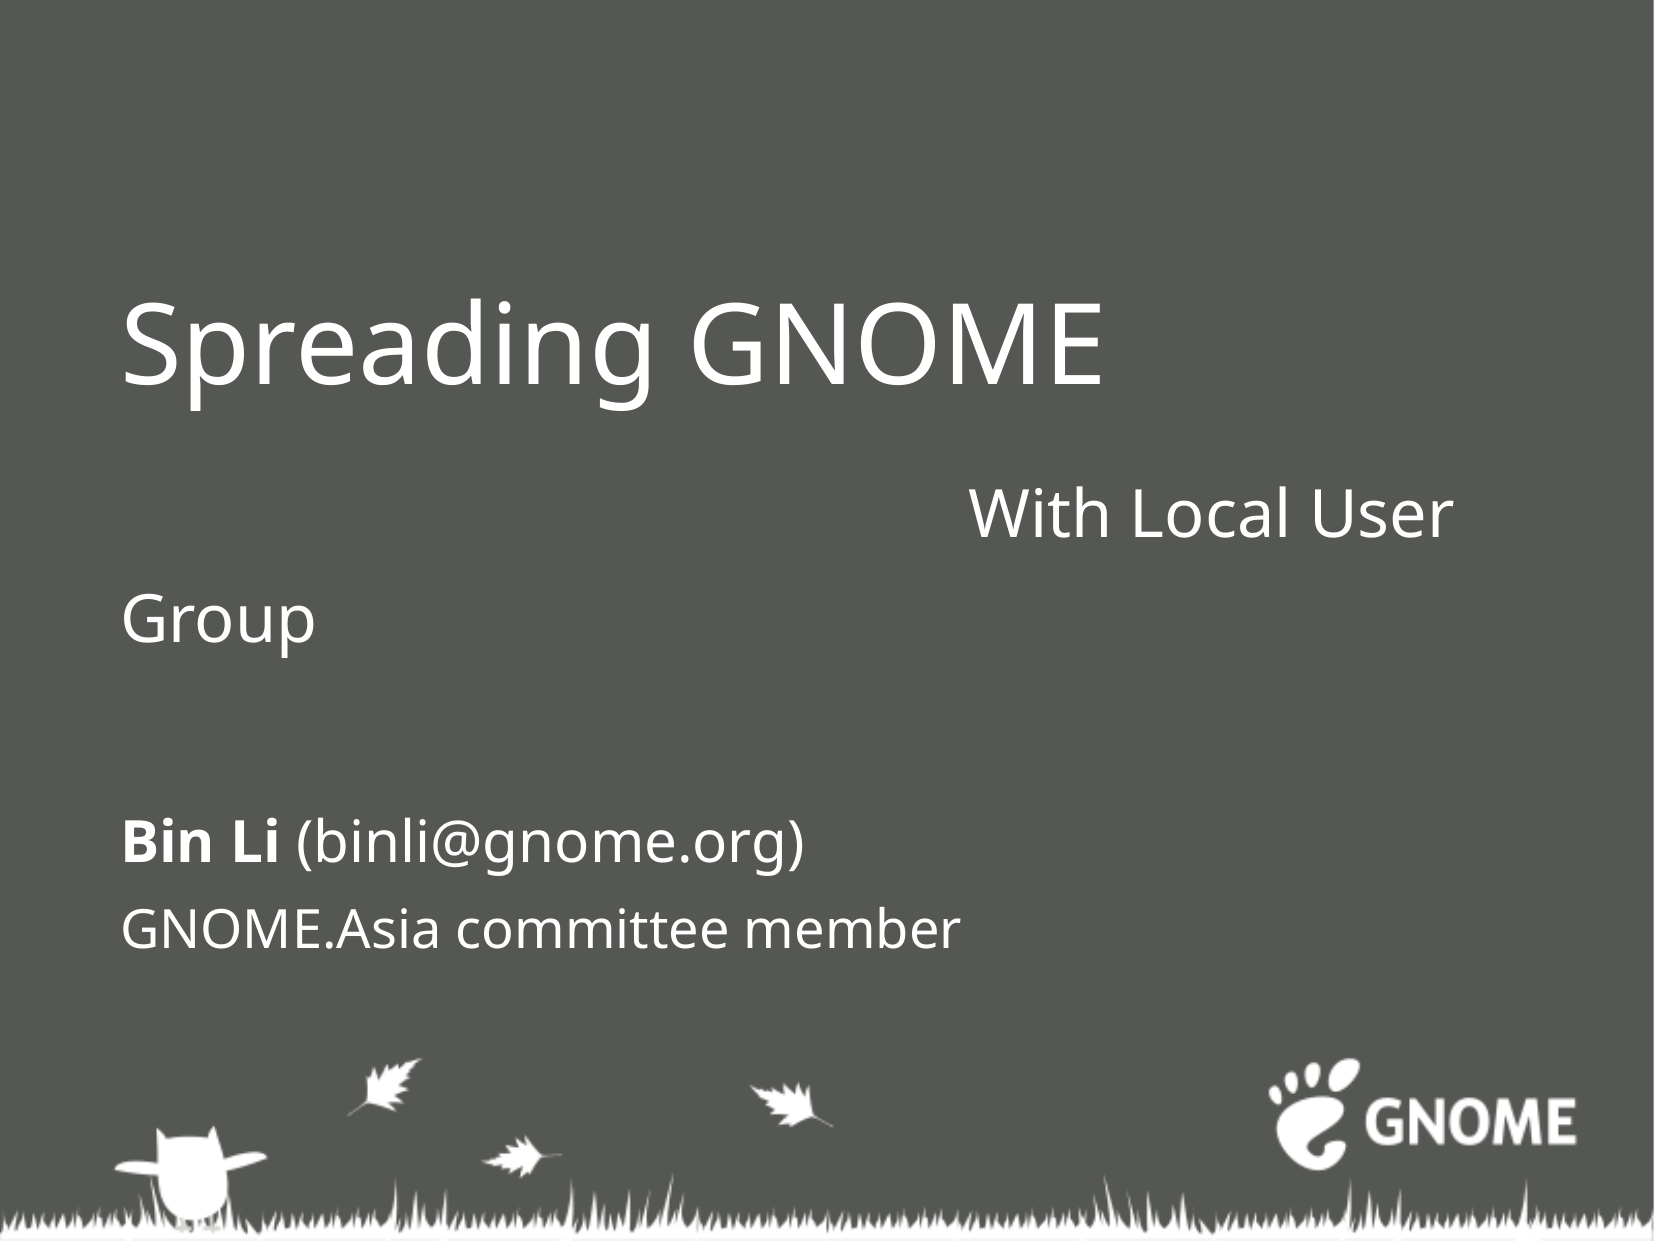

# Spreading GNOME With Local User Group
Bin Li (binli@gnome.org)
GNOME.Asia committee member